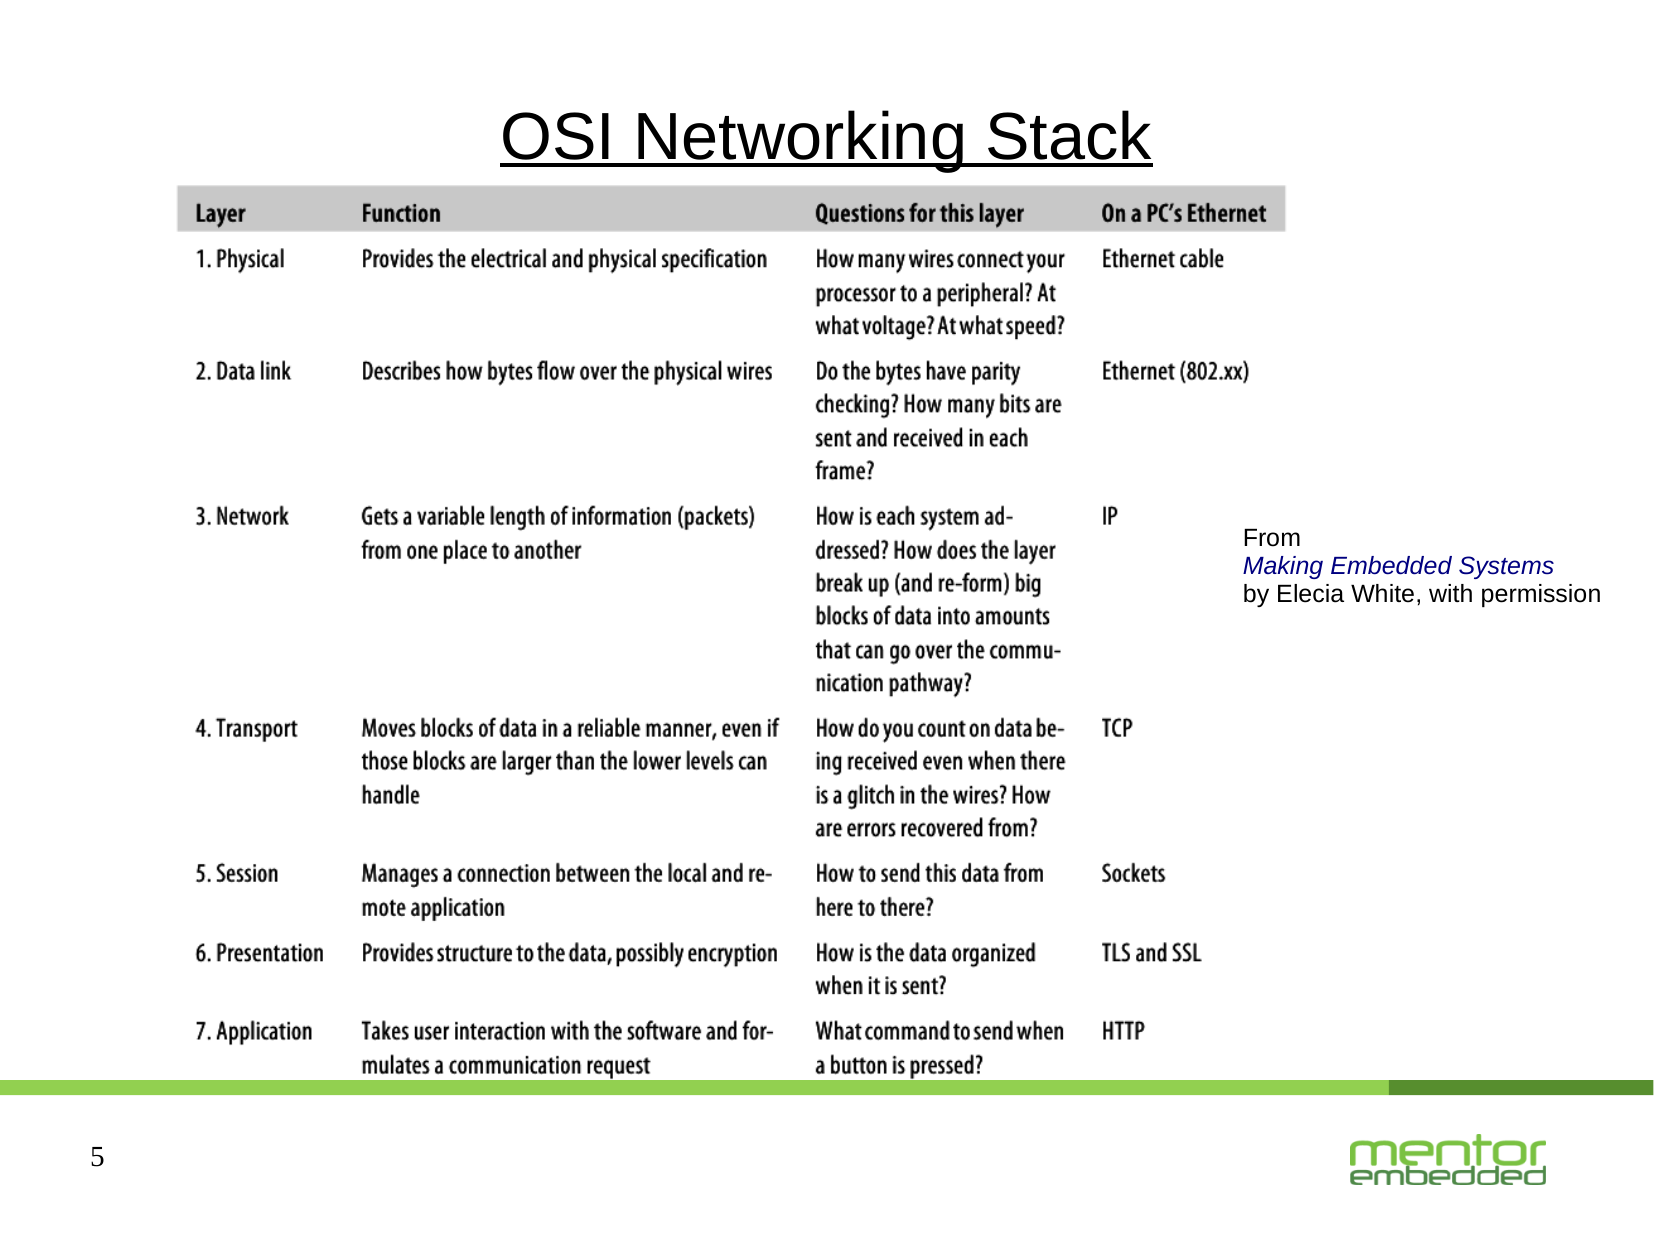

# OSI Networking Stack
From
Making Embedded Systems
by Elecia White, with permission
5